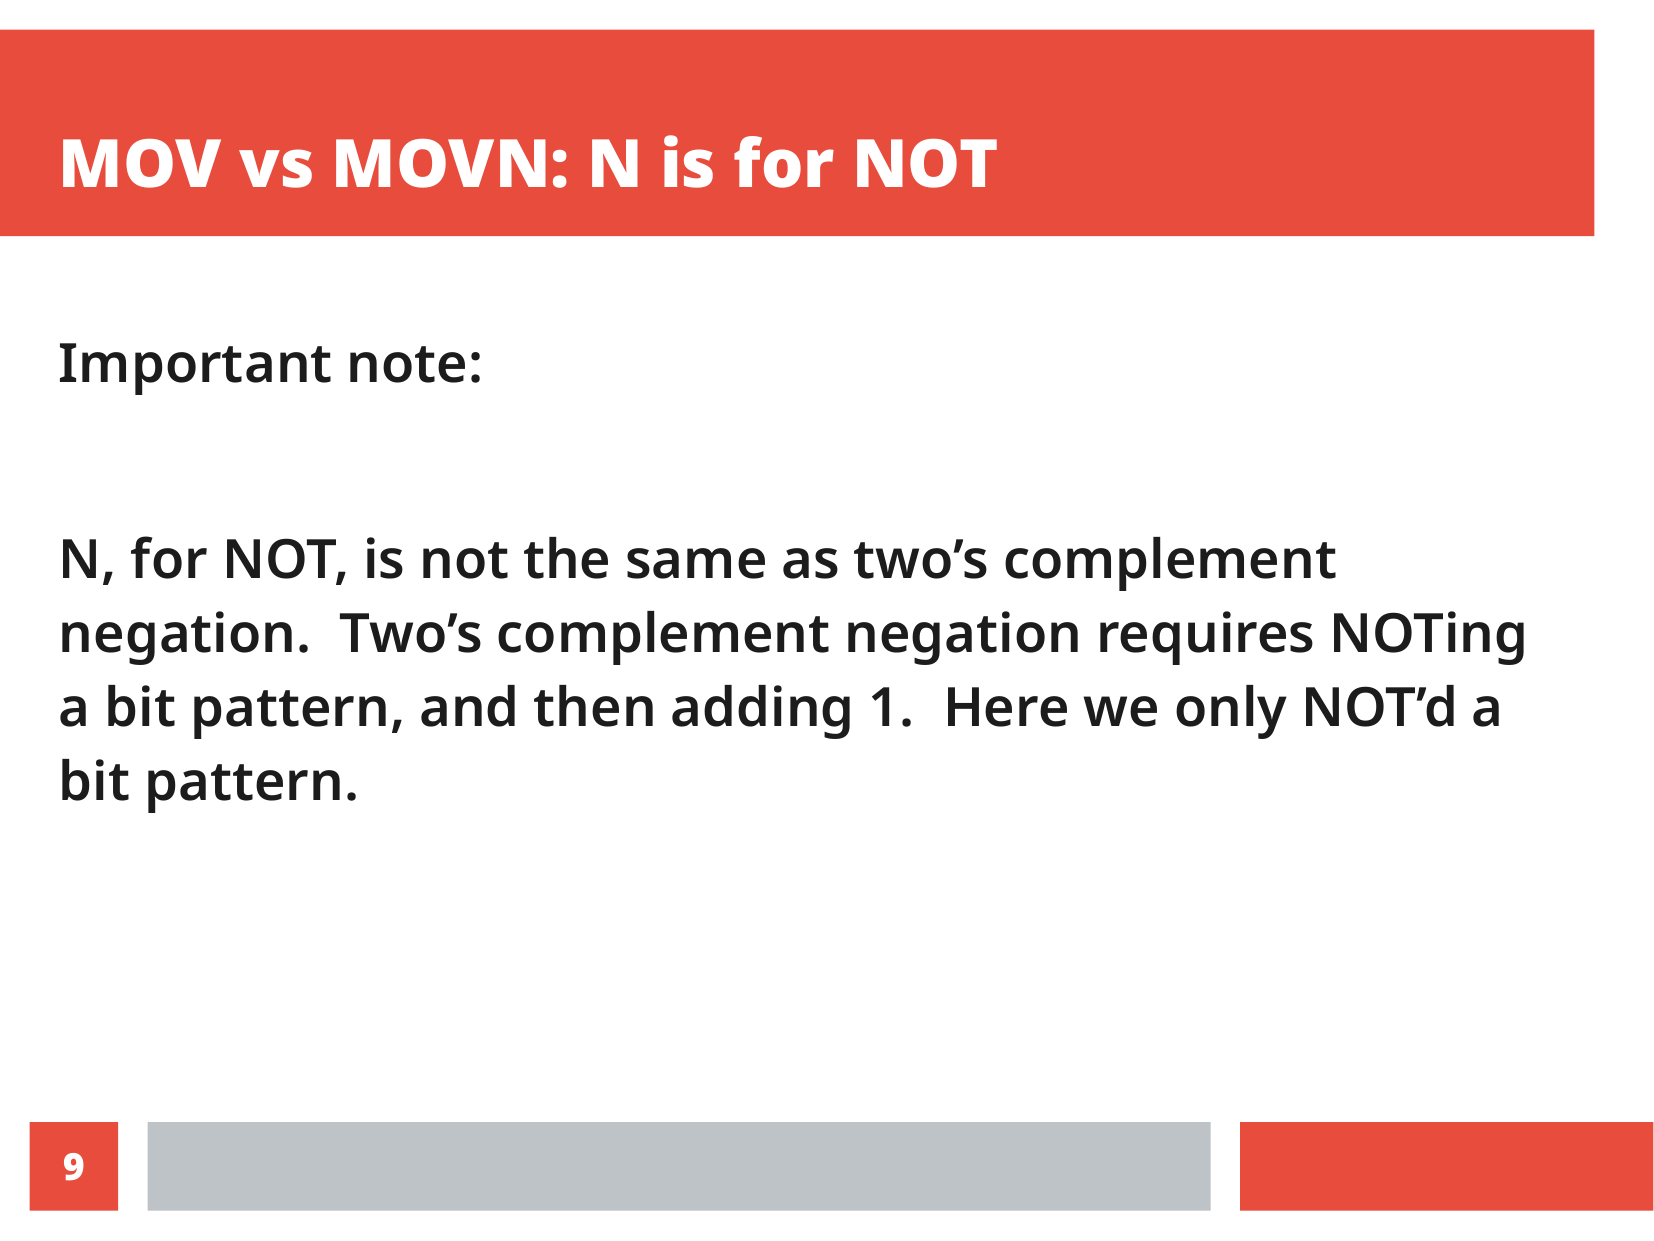

# MOV vs MOVN: N is for NOT
Important note:
N, for NOT, is not the same as two’s complement negation. Two’s complement negation requires NOTing a bit pattern, and then adding 1. Here we only NOT’d a bit pattern.
9